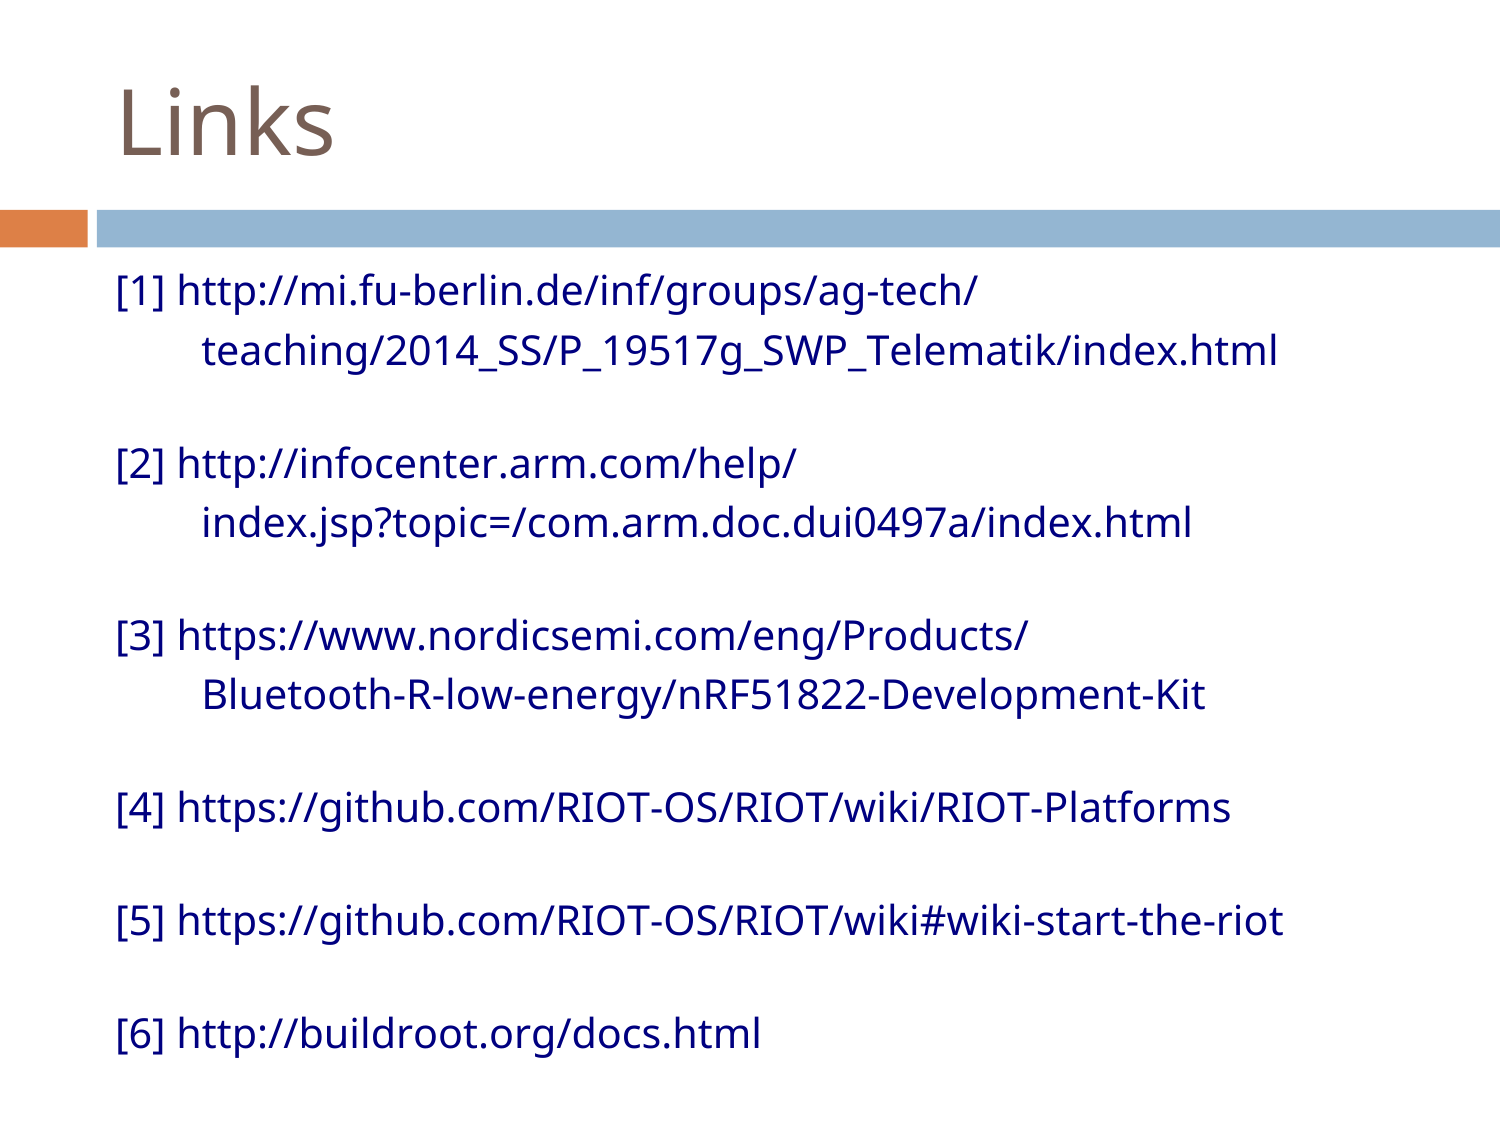

# Links
[1] http://mi.fu-berlin.de/inf/groups/ag-tech/
 teaching/2014_SS/P_19517g_SWP_Telematik/index.html
[2] http://infocenter.arm.com/help/
 index.jsp?topic=/com.arm.doc.dui0497a/index.html
[3] https://www.nordicsemi.com/eng/Products/
 Bluetooth-R-low-energy/nRF51822-Development-Kit
[4] https://github.com/RIOT-OS/RIOT/wiki/RIOT-Platforms
[5] https://github.com/RIOT-OS/RIOT/wiki#wiki-start-the-riot
[6] http://buildroot.org/docs.html